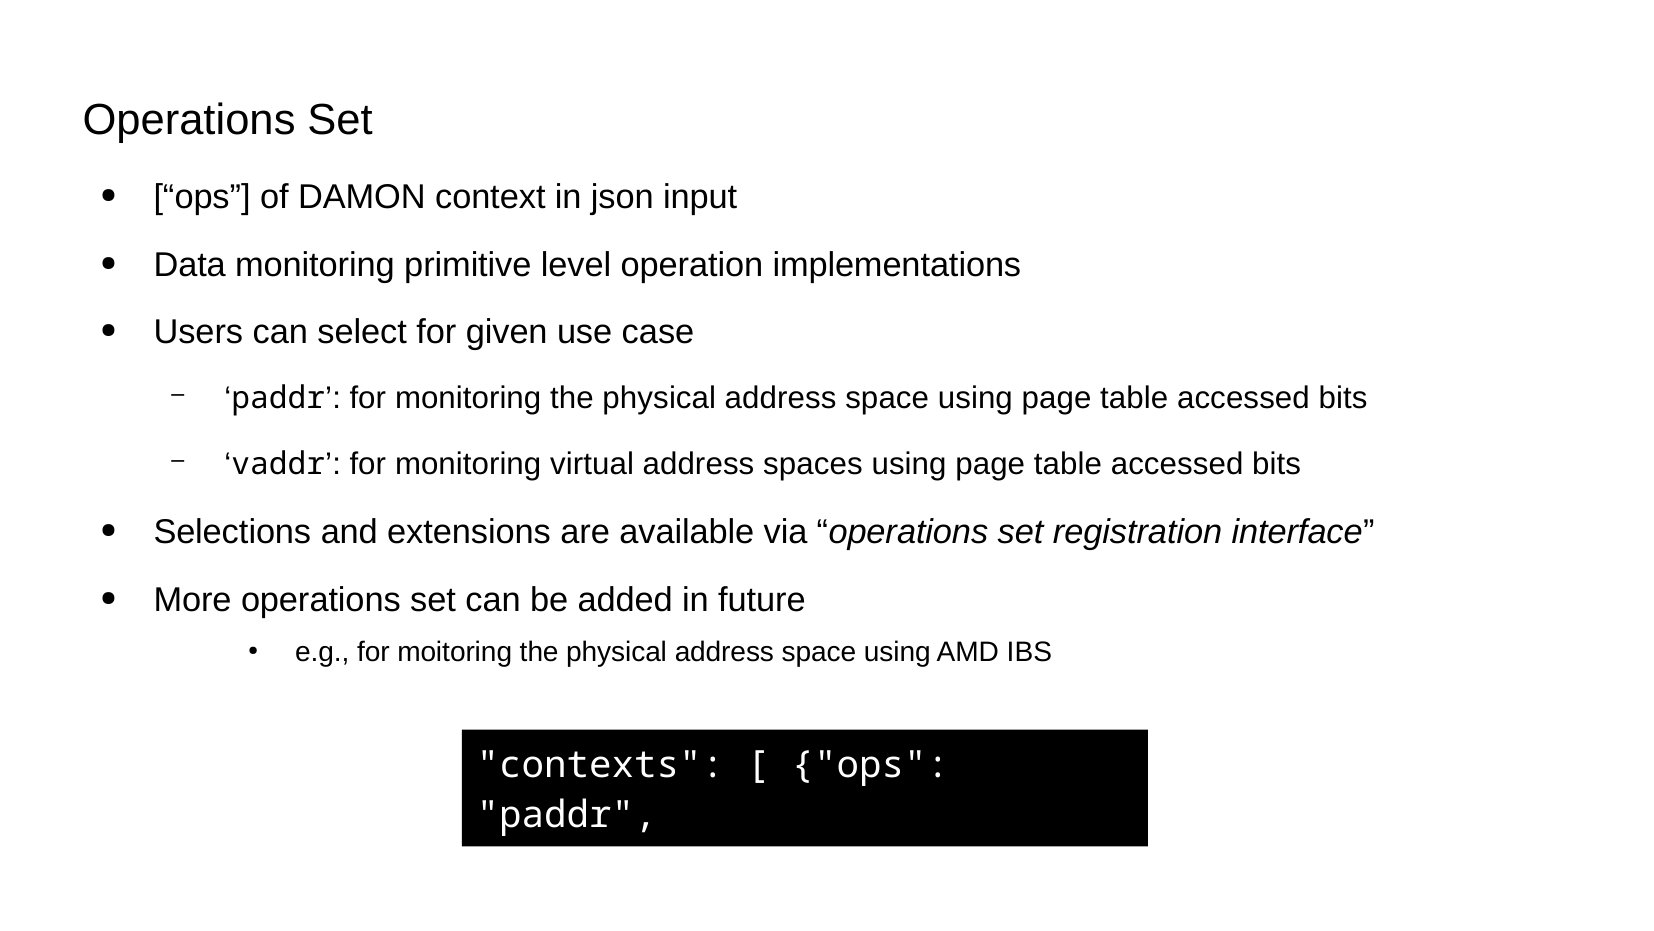

# Operations Set
[“ops”] of DAMON context in json input
Data monitoring primitive level operation implementations
Users can select for given use case
‘paddr’: for monitoring the physical address space using page table accessed bits
‘vaddr’: for monitoring virtual address spaces using page table accessed bits
Selections and extensions are available via “operations set registration interface”
More operations set can be added in future
e.g., for moitoring the physical address space using AMD IBS
"contexts": [ {"ops": "paddr",